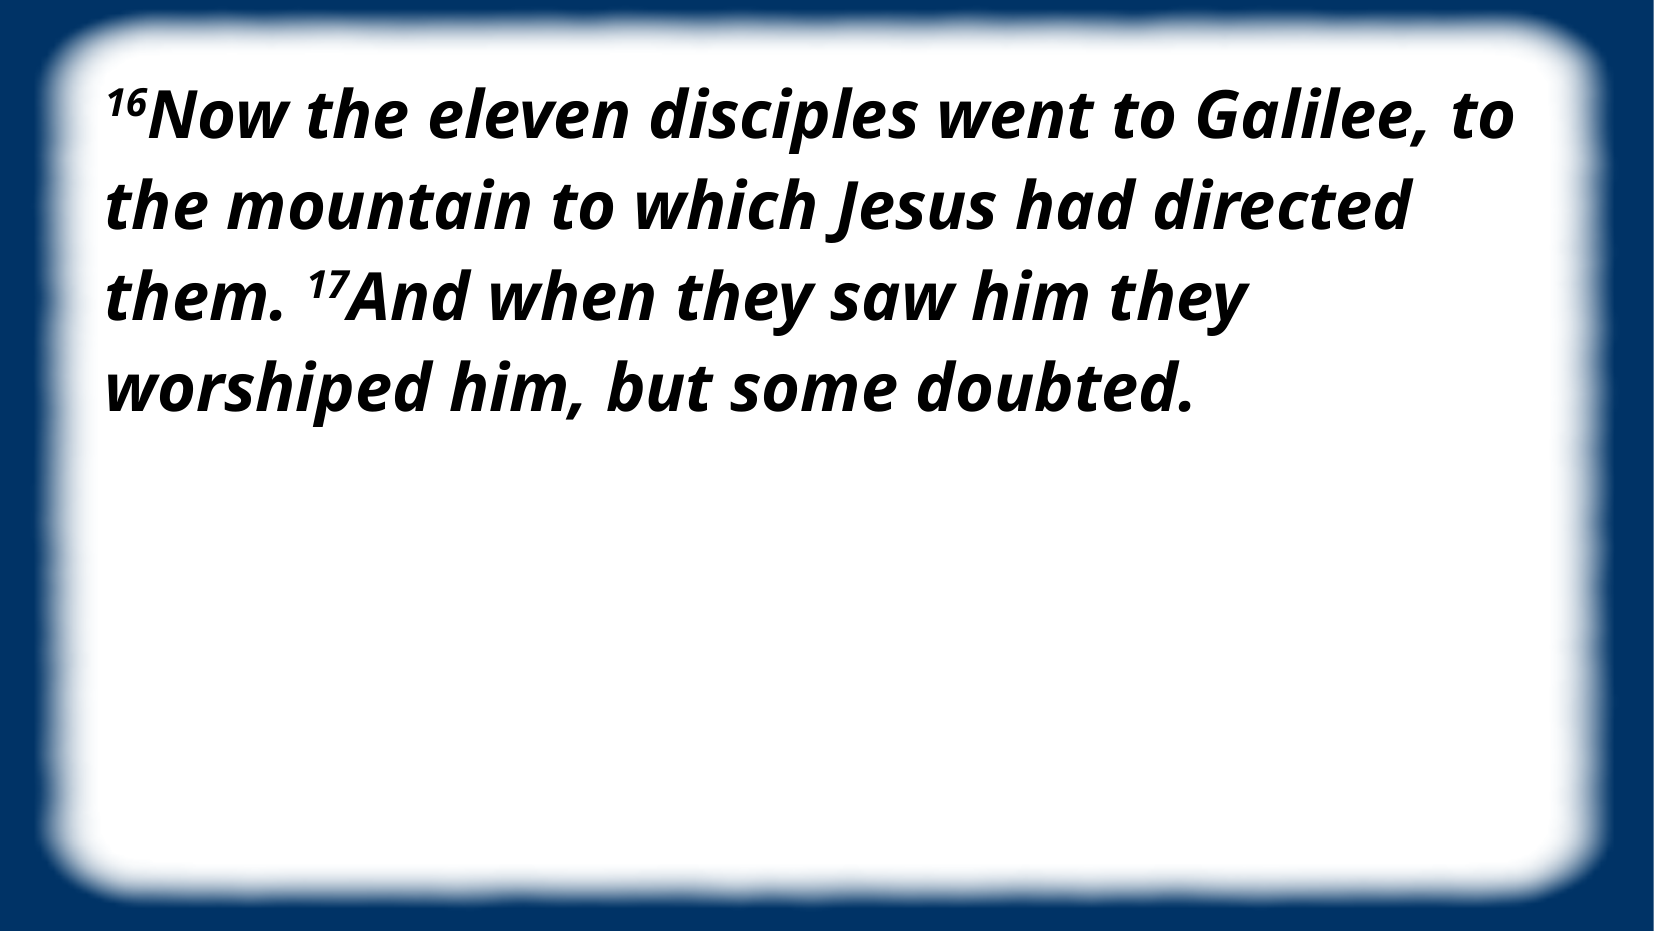

16Now the eleven disciples went to Galilee, to the mountain to which Jesus had directed them. 17And when they saw him they worshiped him, but some doubted.